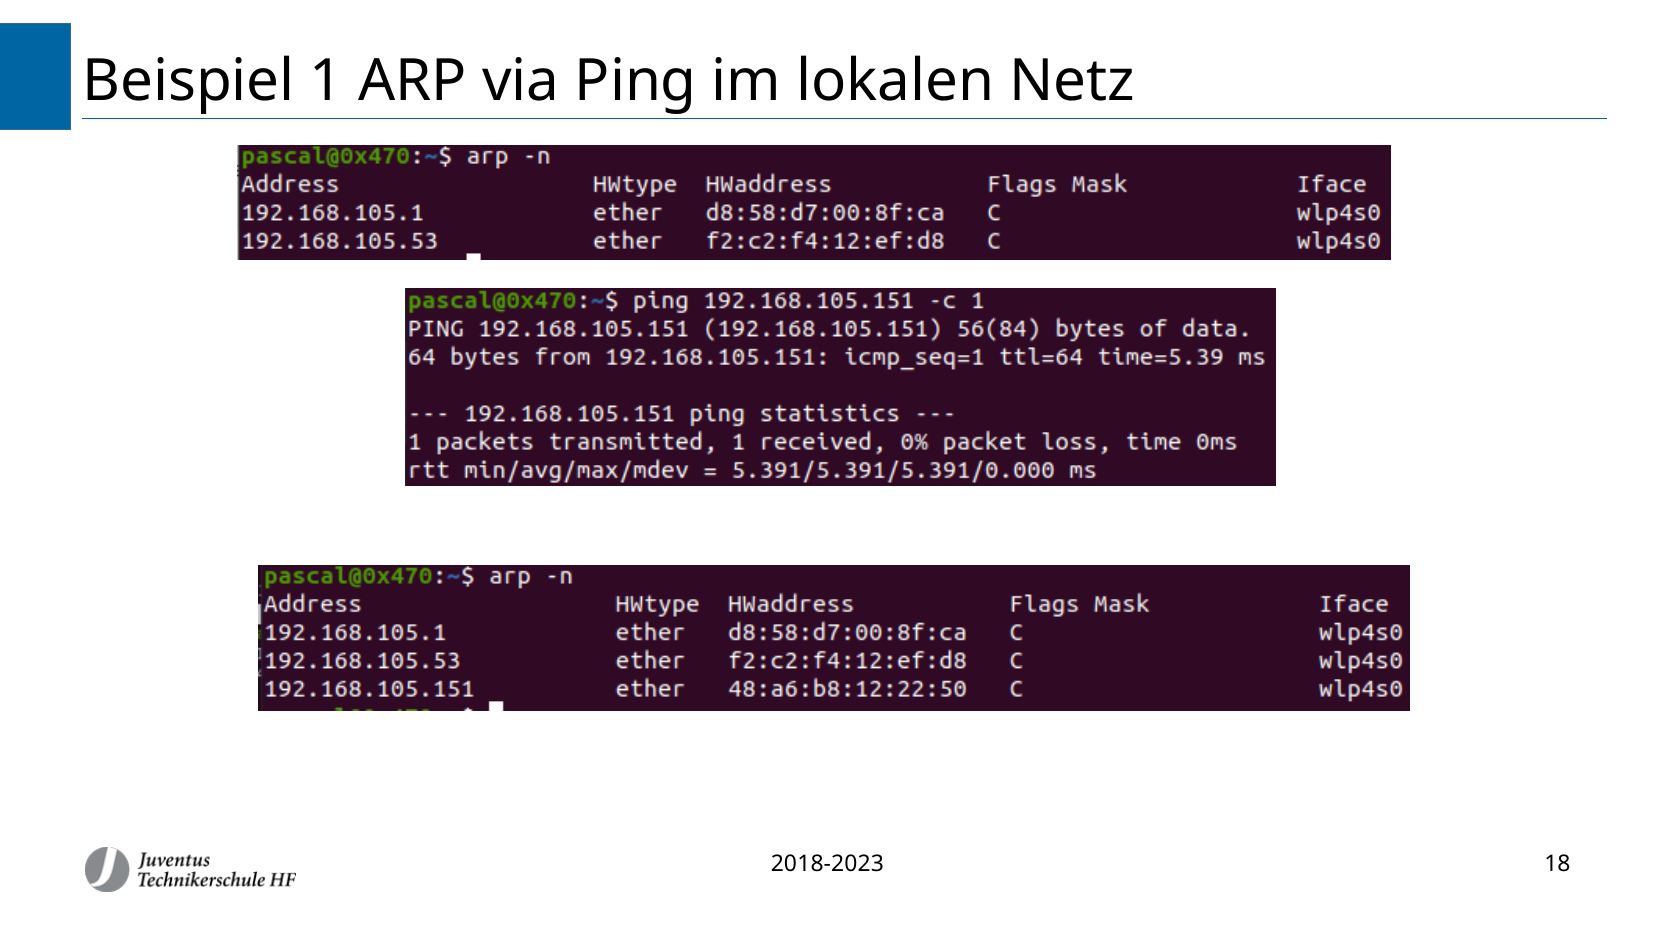

# Beispiel 1 ARP via Ping im lokalen Netz
2018-2023
18